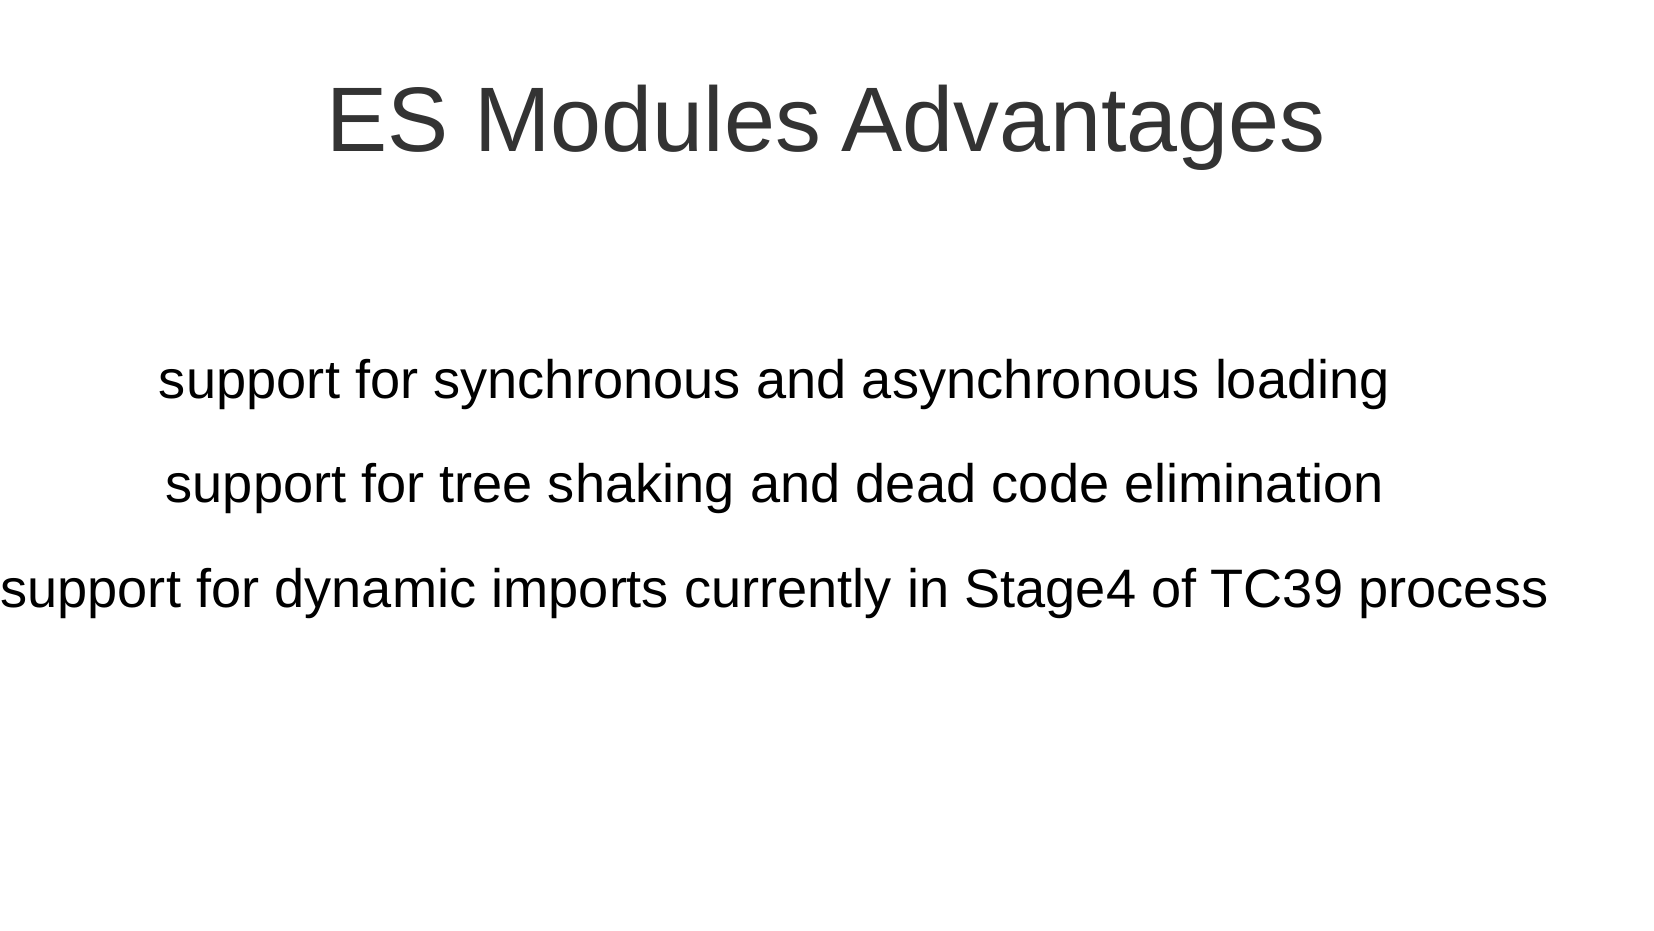

# ES Modules Advantages
support for synchronous and asynchronous loading
support for tree shaking and dead code elimination
support for dynamic imports currently in Stage4 of TC39 process